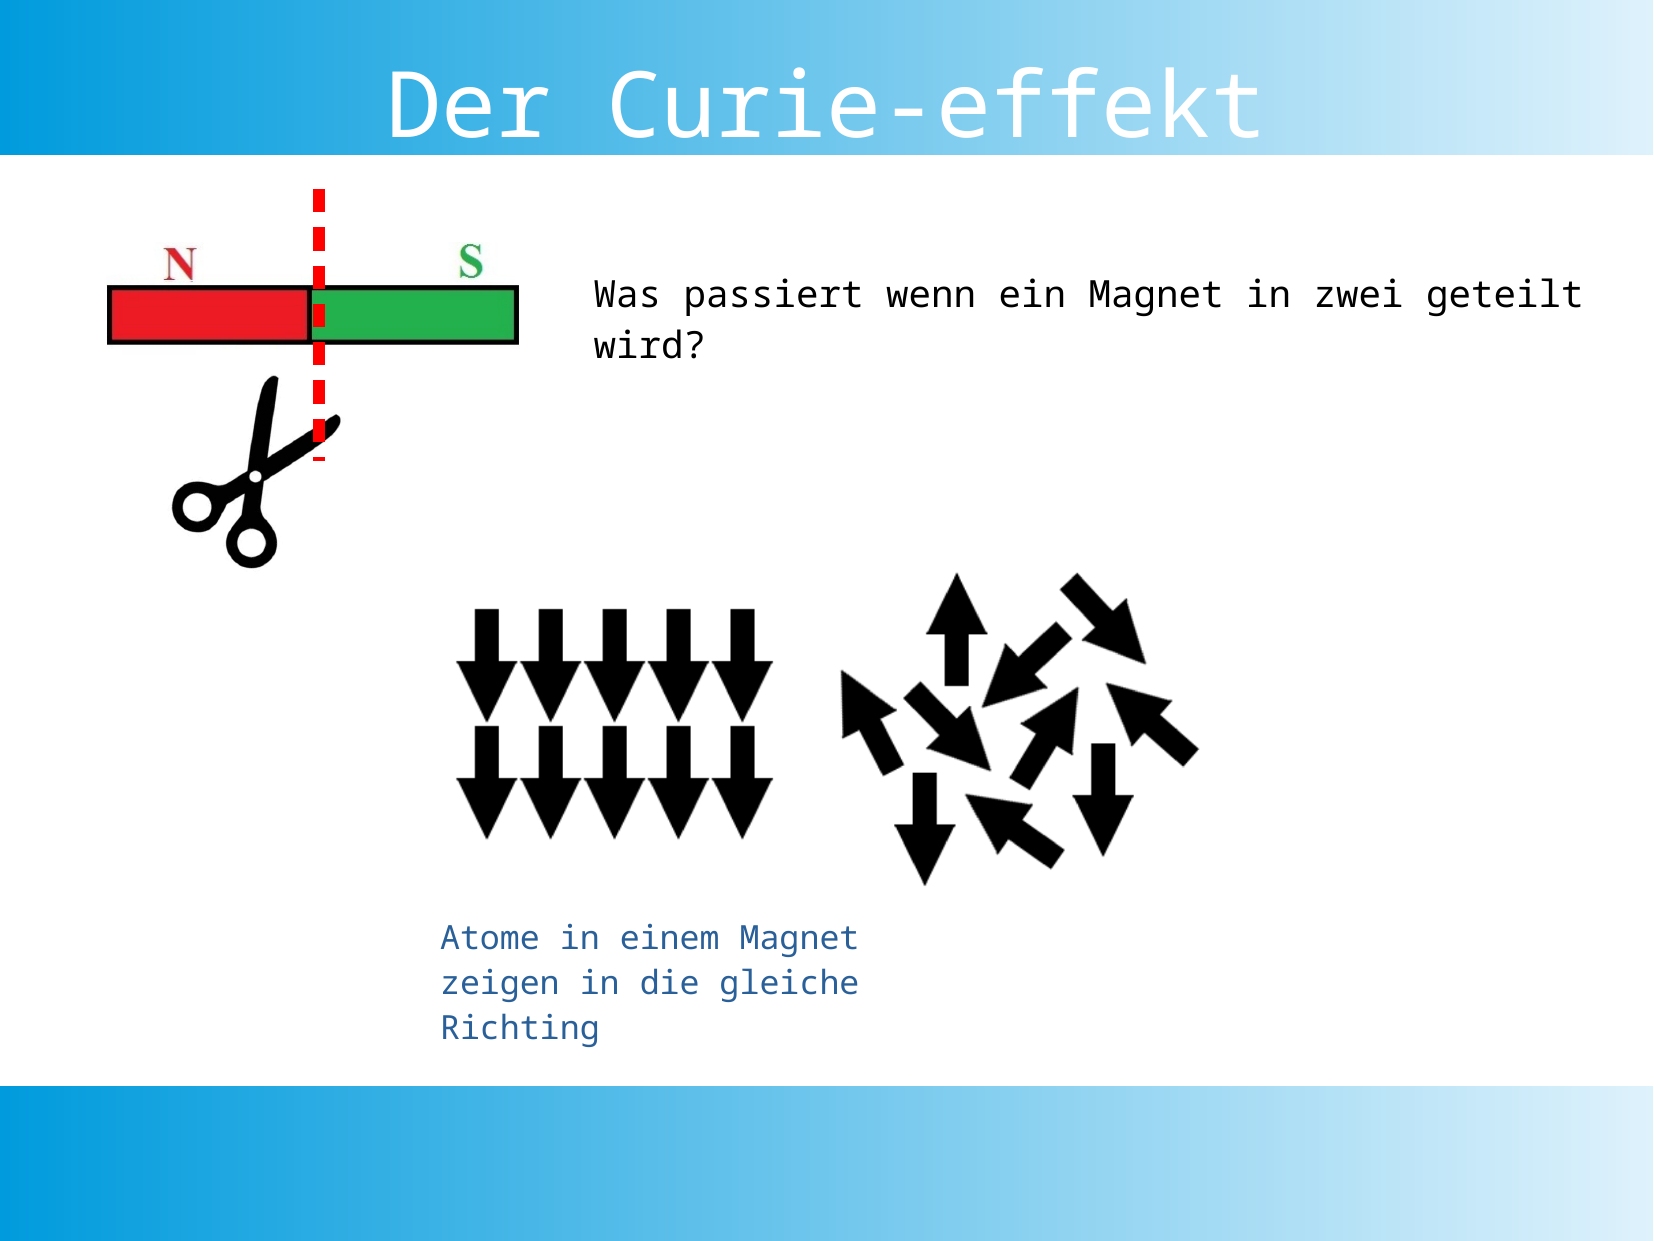

# Der Curie-effekt
Was passiert wenn ein Magnet in zwei geteilt wird?
Atome in einem Magnet zeigen in die gleiche Richting